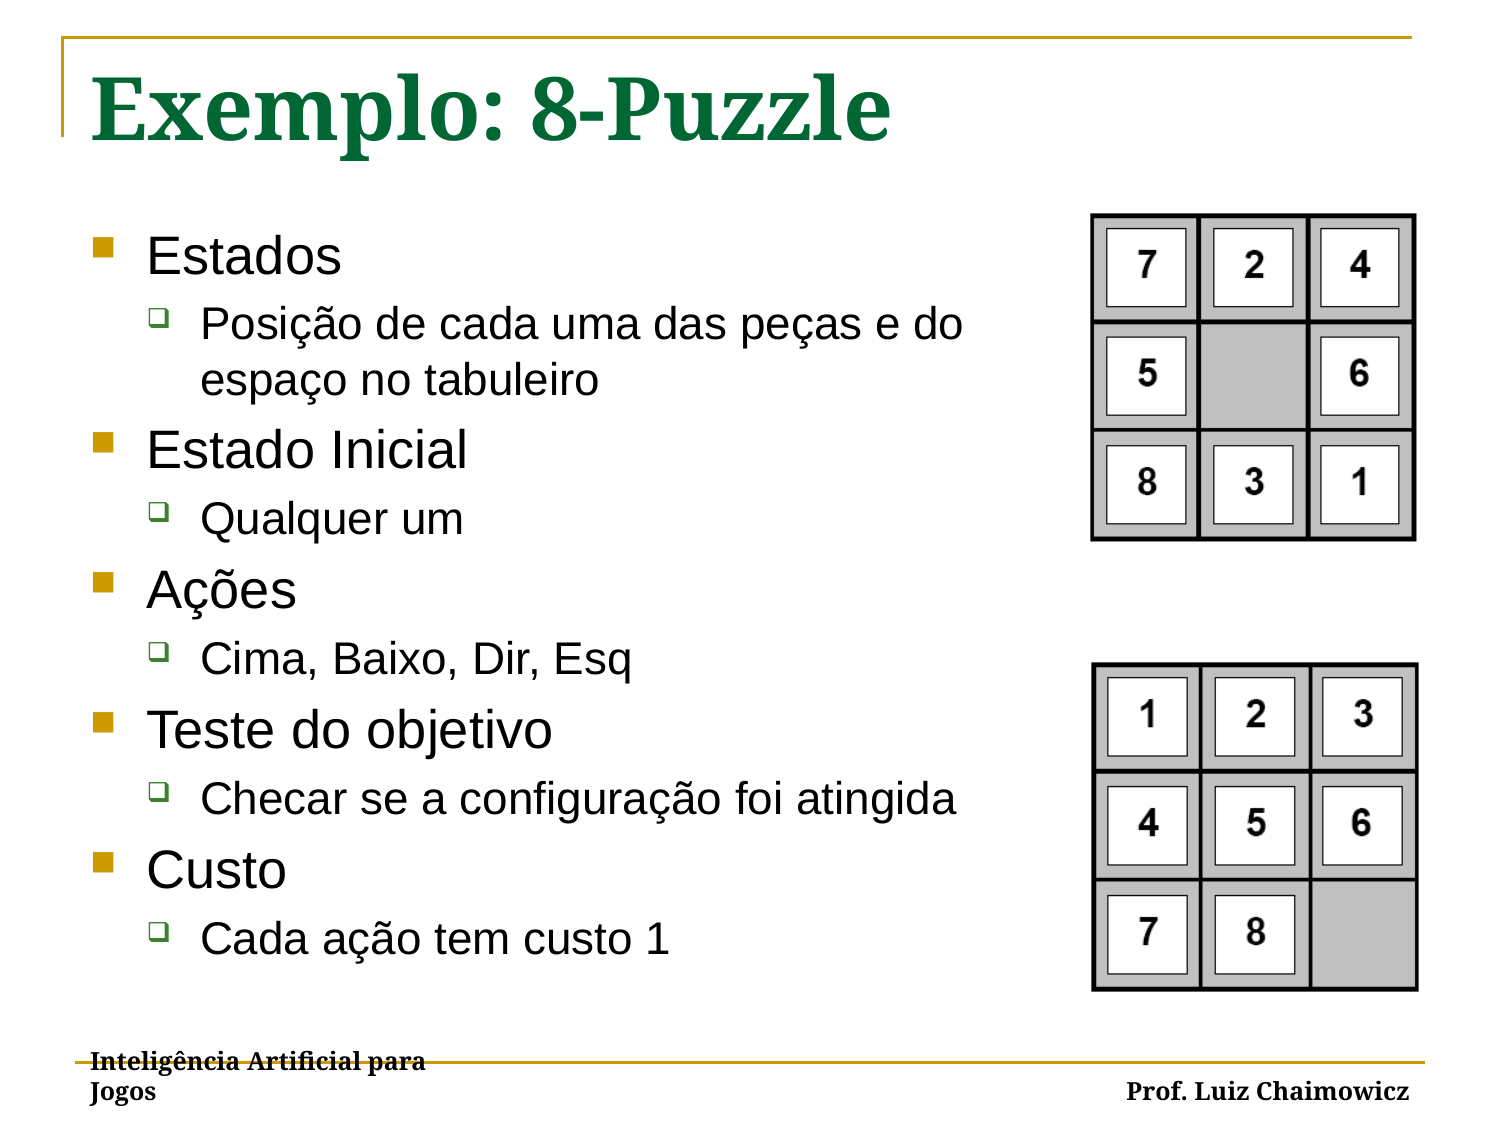

# Exemplo: 8-Puzzle
Estados
Posição de cada uma das peças e do espaço no tabuleiro
Estado Inicial
Qualquer um
Ações
Cima, Baixo, Dir, Esq
Teste do objetivo
Checar se a configuração foi atingida
Custo
Cada ação tem custo 1
Inteligência Artificial para Jogos